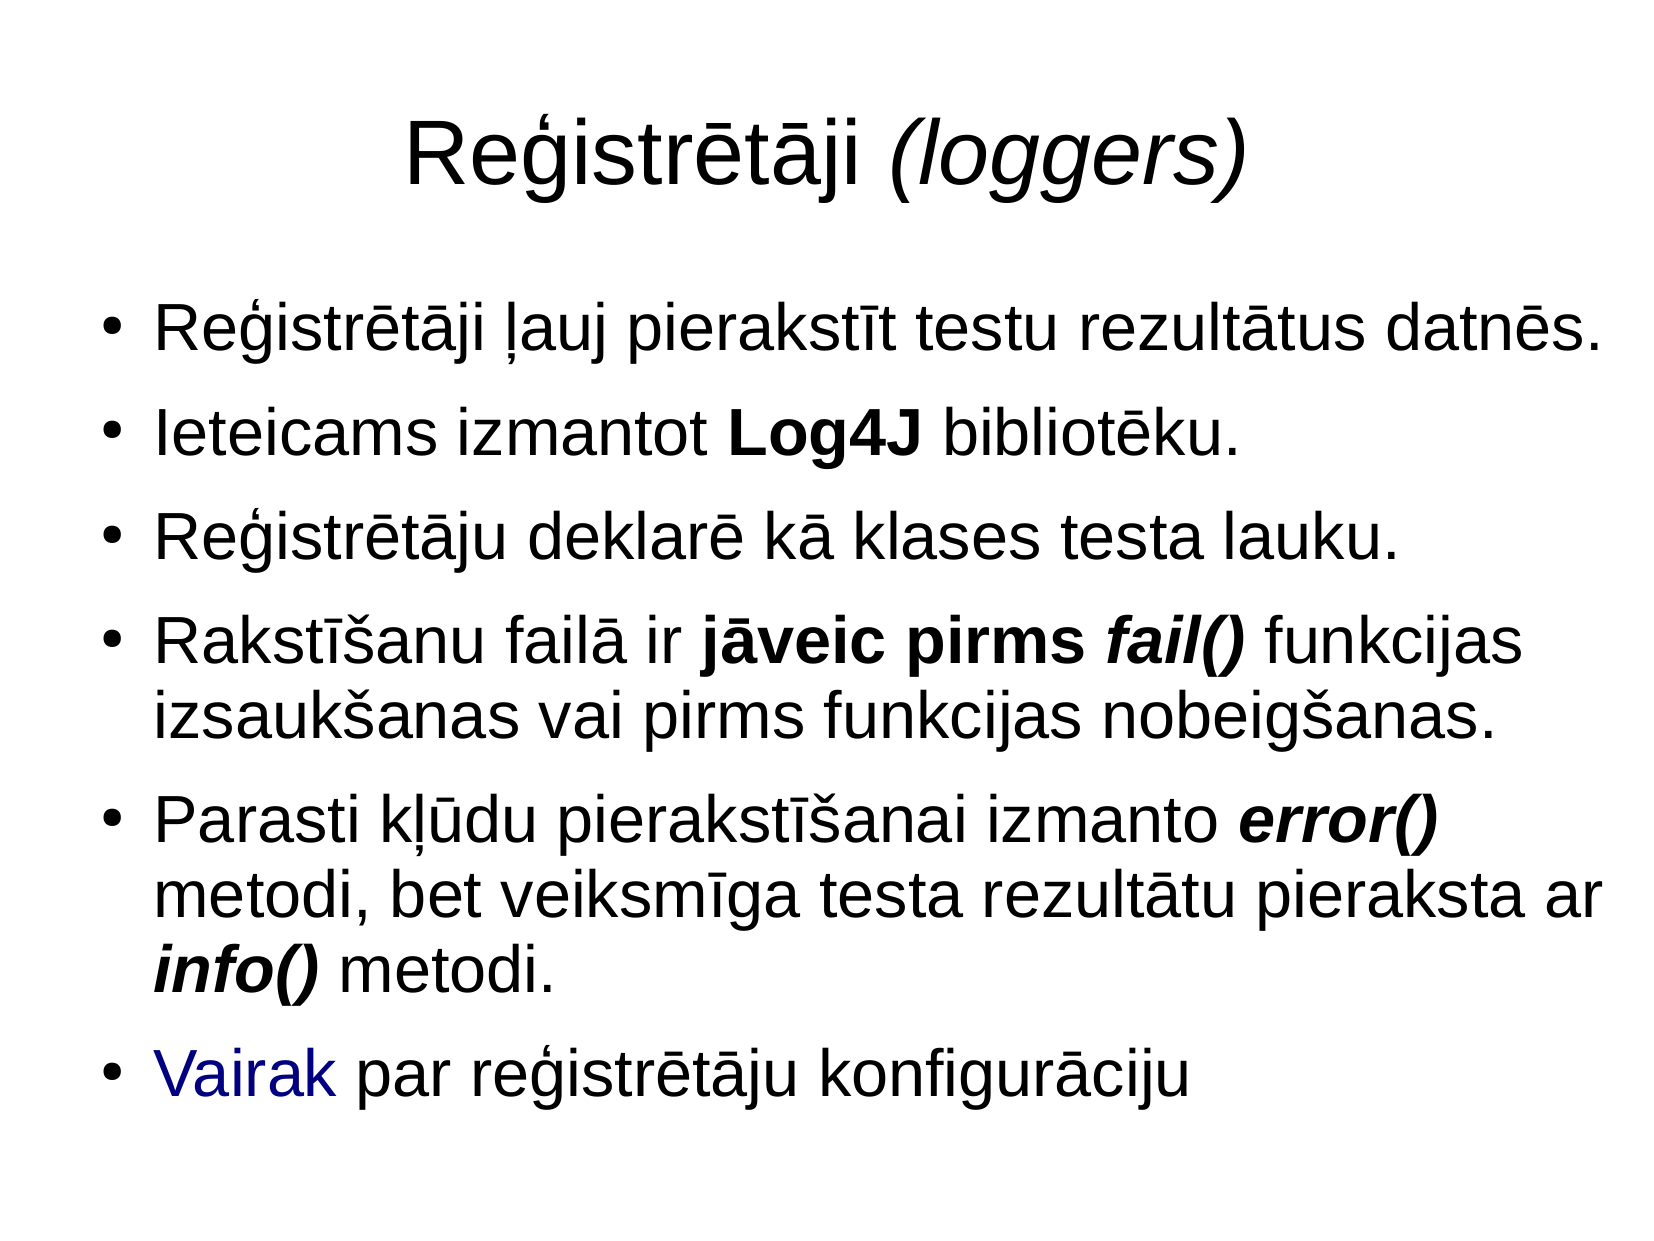

# Reģistrētāji (loggers)
Reģistrētāji ļauj pierakstīt testu rezultātus datnēs.
Ieteicams izmantot Log4J bibliotēku.
Reģistrētāju deklarē kā klases testa lauku.
Rakstīšanu failā ir jāveic pirms fail() funkcijas izsaukšanas vai pirms funkcijas nobeigšanas.
Parasti kļūdu pierakstīšanai izmanto error() metodi, bet veiksmīga testa rezultātu pieraksta ar info() metodi.
Vairak par reģistrētāju konfigurāciju